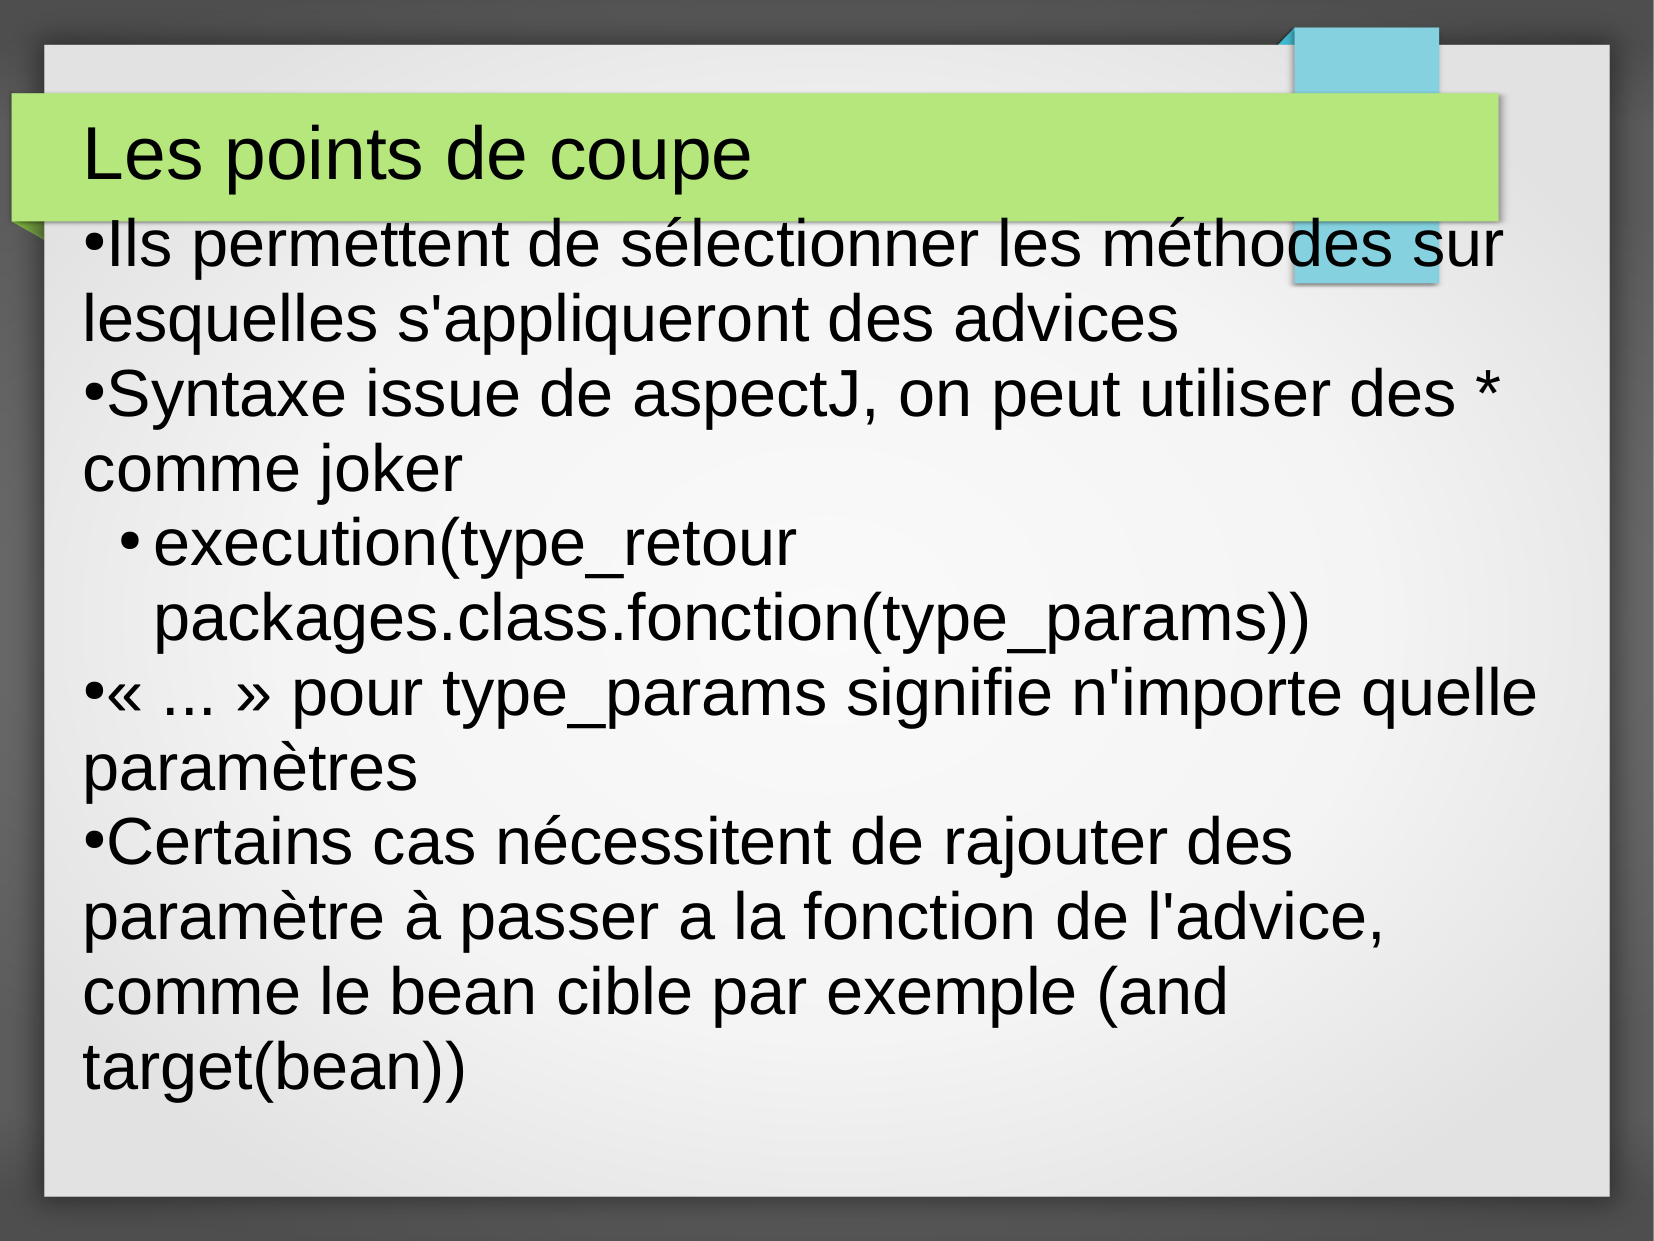

# Les points de coupe
Ils permettent de sélectionner les méthodes sur lesquelles s'appliqueront des advices
Syntaxe issue de aspectJ, on peut utiliser des * comme joker
execution(type_retour packages.class.fonction(type_params))
« ... » pour type_params signifie n'importe quelle paramètres
Certains cas nécessitent de rajouter des paramètre à passer a la fonction de l'advice, comme le bean cible par exemple (and target(bean))